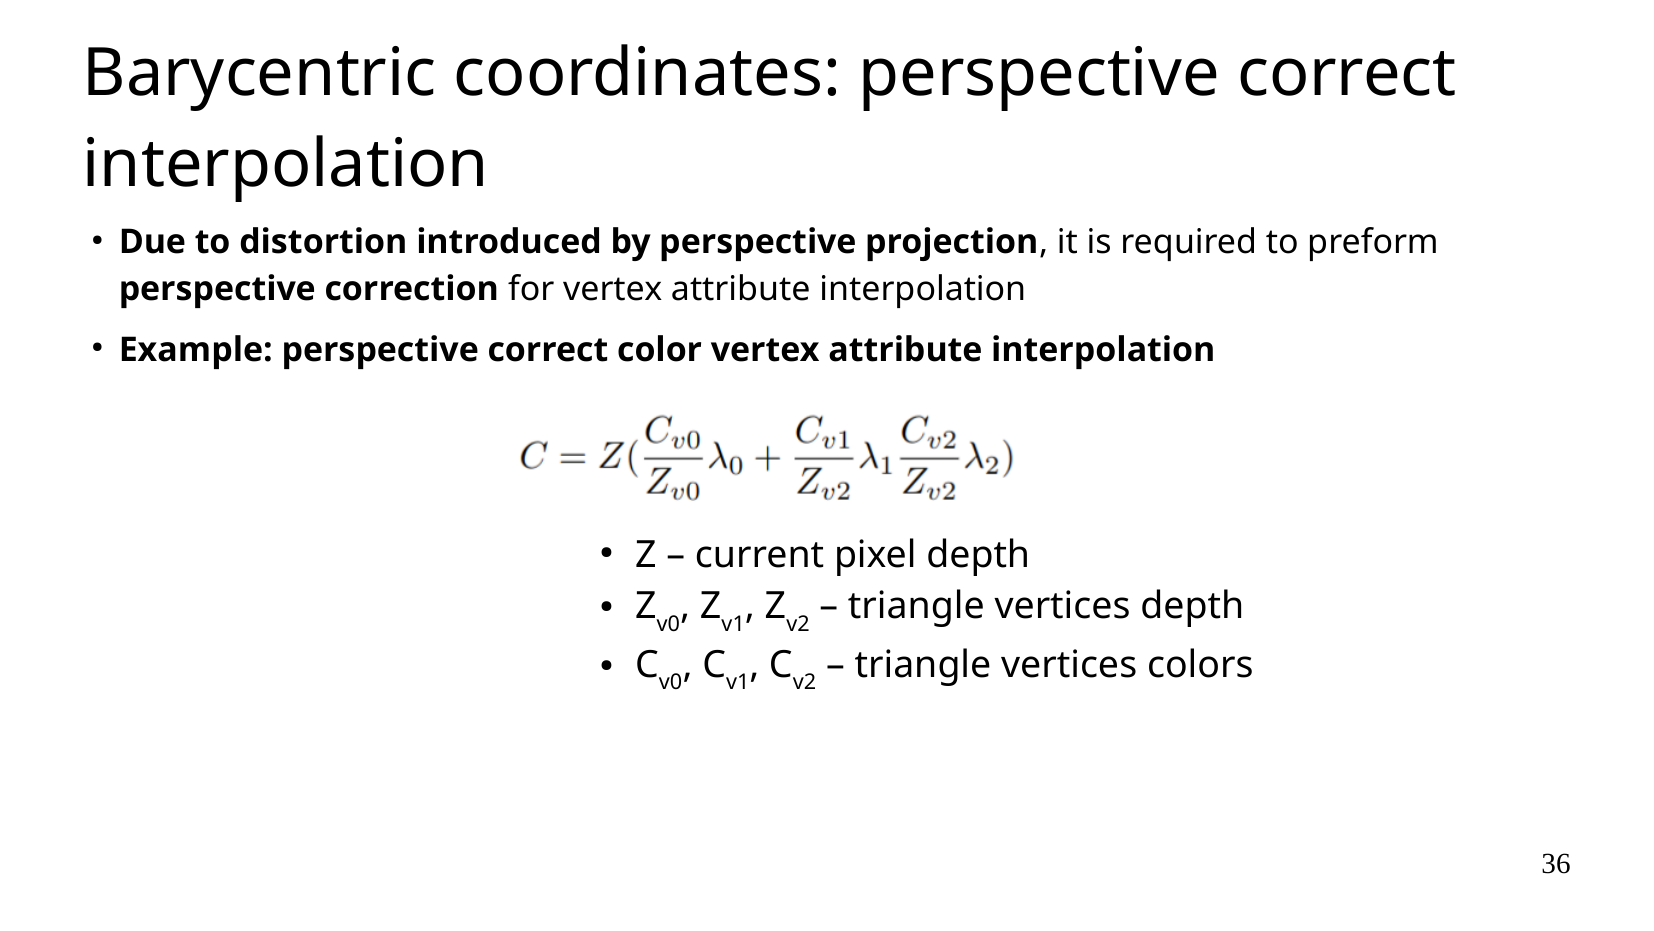

# Barycentric coordinates: perspective correct interpolation
Due to distortion introduced by perspective projection, it is required to preform perspective correction for vertex attribute interpolation
Example: perspective correct color vertex attribute interpolation
Z – current pixel depth
Zv0, Zv1, Zv2 – triangle vertices depth
Cv0, Cv1, Cv2 – triangle vertices colors
36